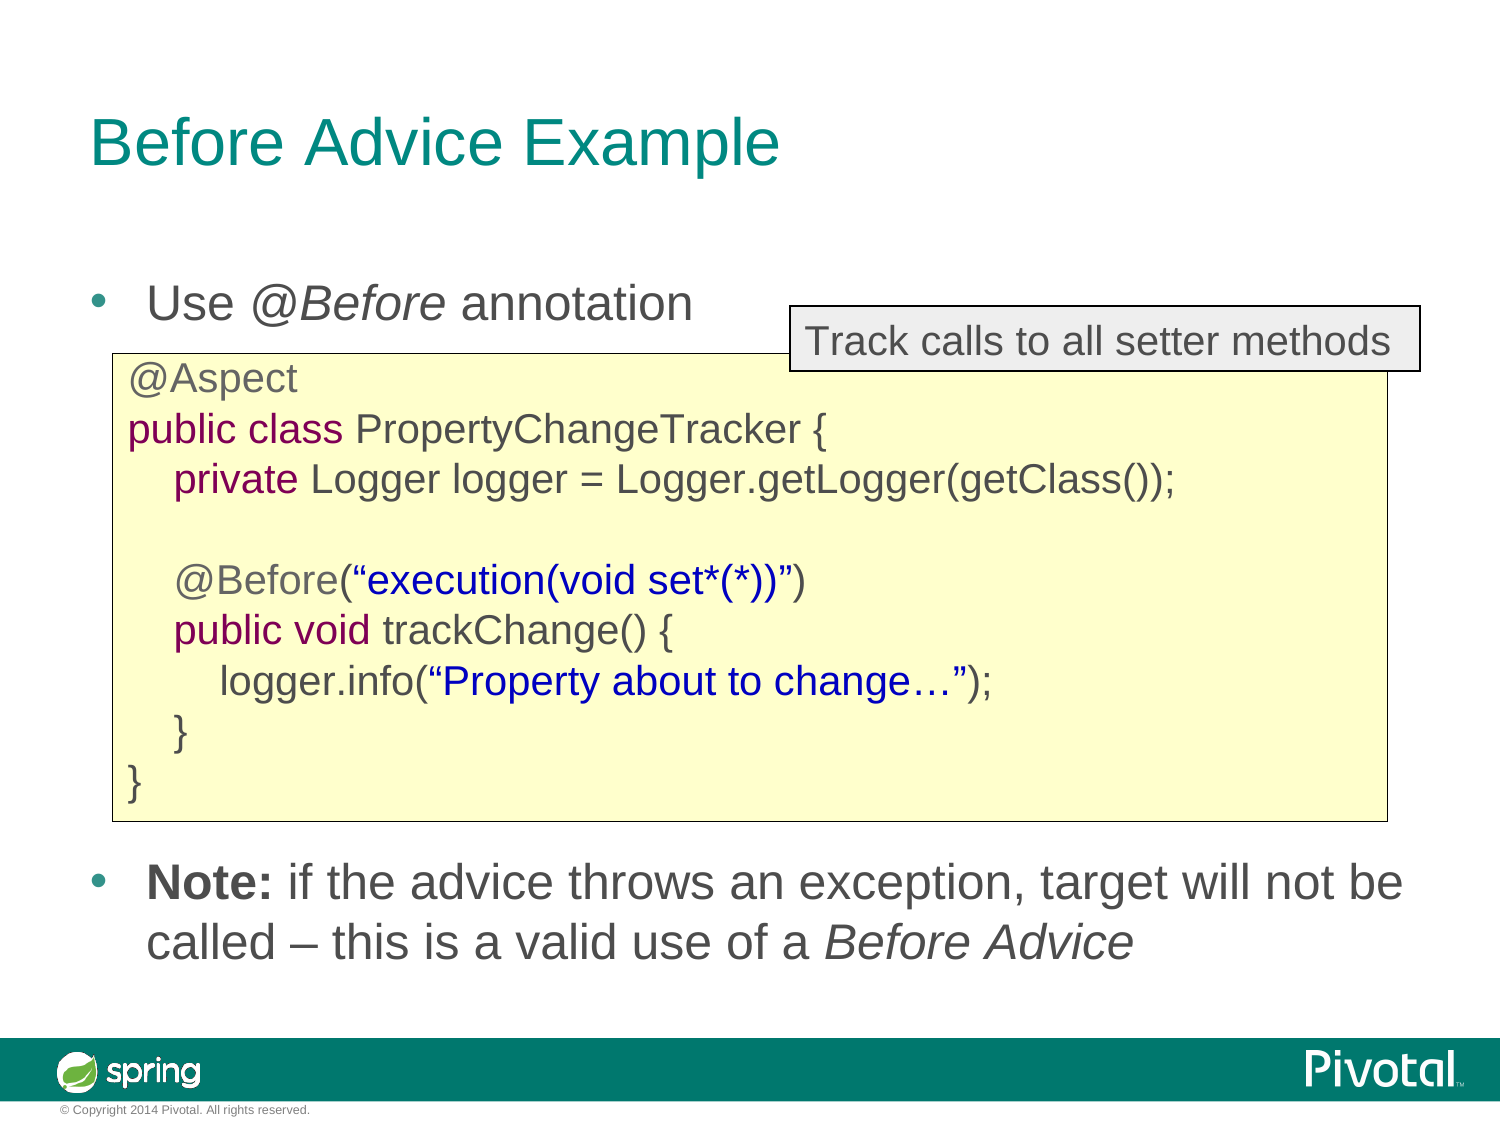

# Before Advice Example
Use @Before annotation
Note: if the advice throws an exception, target will not be called – this is a valid use of a Before Advice
Track calls to all setter methods
@Aspect
public class PropertyChangeTracker {
 private Logger logger = Logger.getLogger(getClass());
 @Before(“execution(void set*(*))”)
 public void trackChange() {
 logger.info(“Property about to change…”);
 }
}